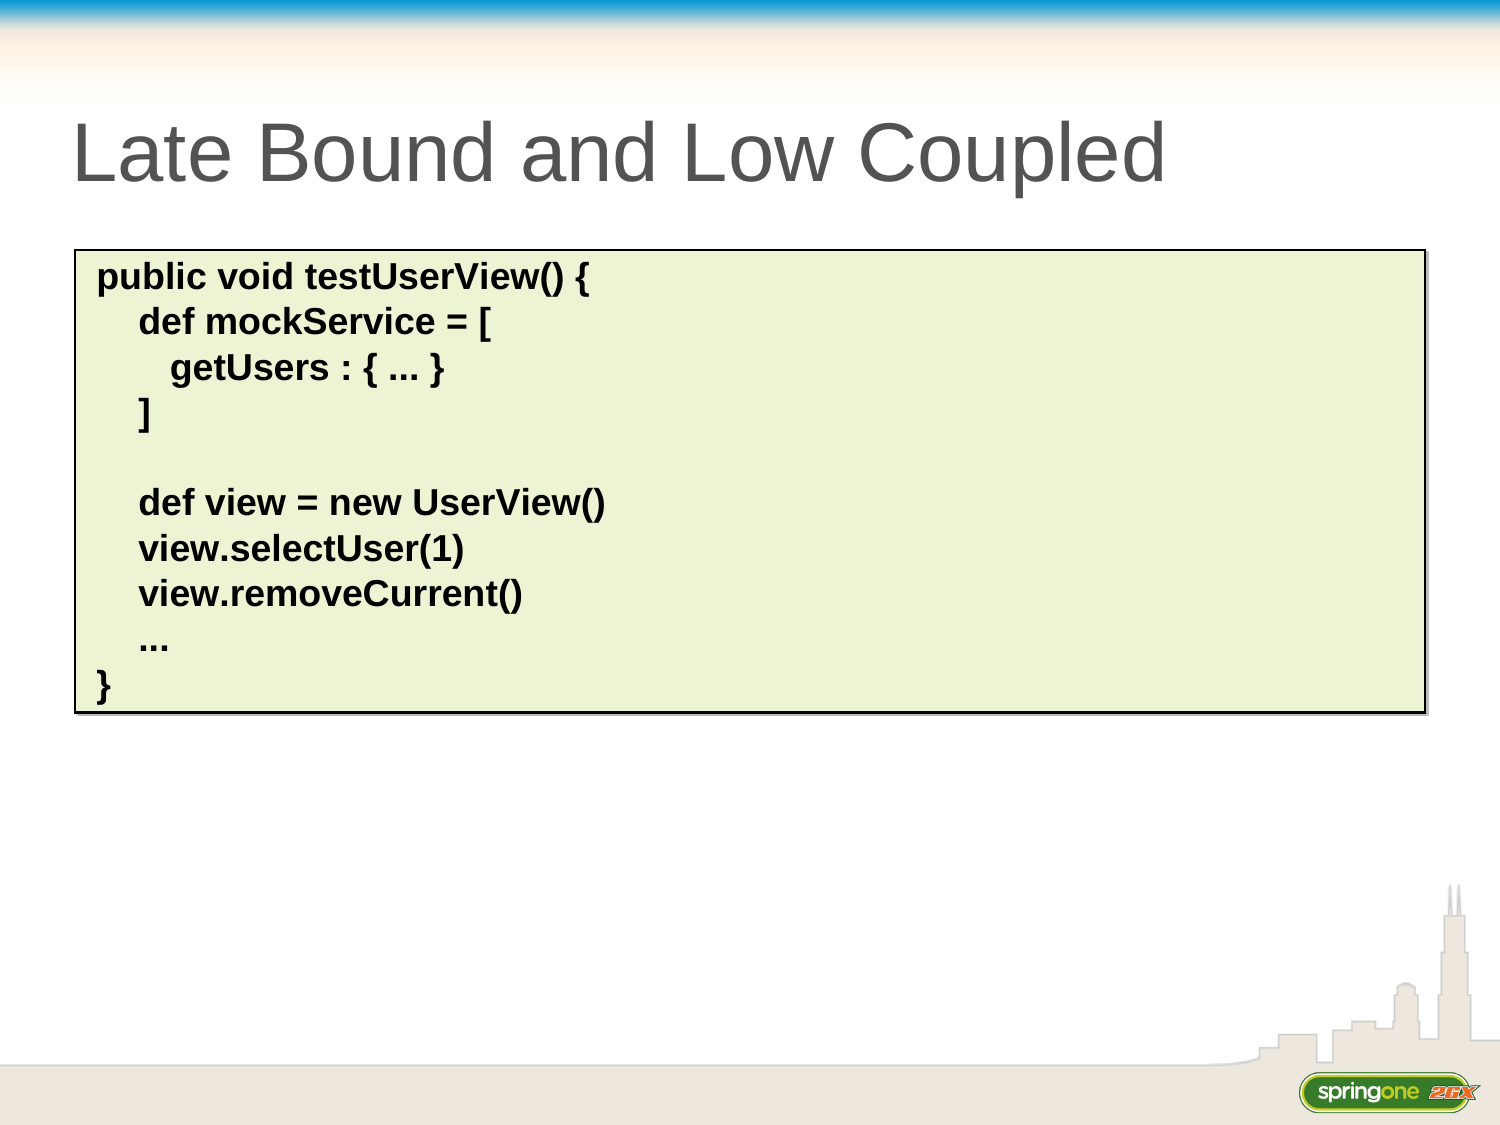

# Late Bound and Low Coupled
public void testUserView() {
 def mockService = [
 getUsers : { ... }
 ]
 def view = new UserView()
 view.selectUser(1)
 view.removeCurrent()
 ...
}